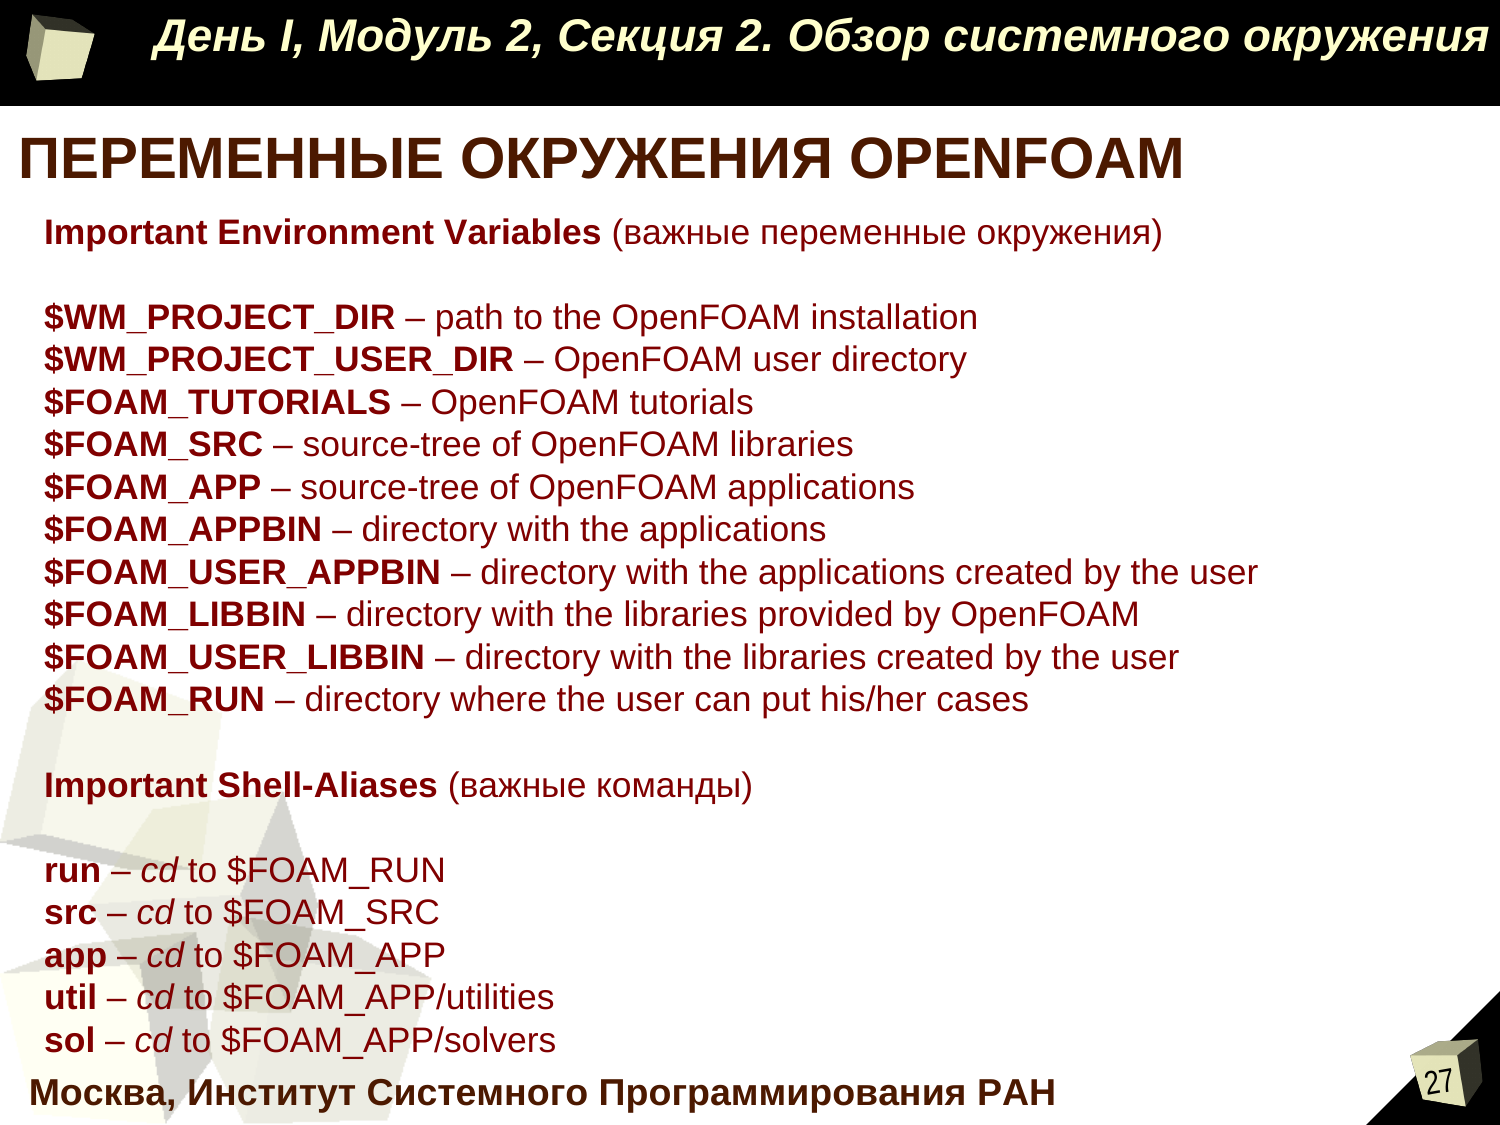

ПЕРЕМЕННЫЕ ОКРУЖЕНИЯ OPENFOAM
Important Environment Variables (важные переменные окружения)
$WM_PROJECT_DIR – path to the OpenFOAM installation
$WM_PROJECT_USER_DIR – OpenFOAM user directory
$FOAM_TUTORIALS – OpenFOAM tutorials
$FOAM_SRC – source-tree of OpenFOAM libraries
$FOAM_APP – source-tree of OpenFOAM applications
$FOAM_APPBIN – directory with the applications
$FOAM_USER_APPBIN – directory with the applications created by the user
$FOAM_LIBBIN – directory with the libraries provided by OpenFOAM
$FOAM_USER_LIBBIN – directory with the libraries created by the user
$FOAM_RUN – directory where the user can put his/her cases
Important Shell-Aliases (важные команды)
run – cd to $FOAM_RUN
src – cd to $FOAM_SRC
app – cd to $FOAM_APP
util – cd to $FOAM_APP/utilities
sol – cd to $FOAM_APP/solvers